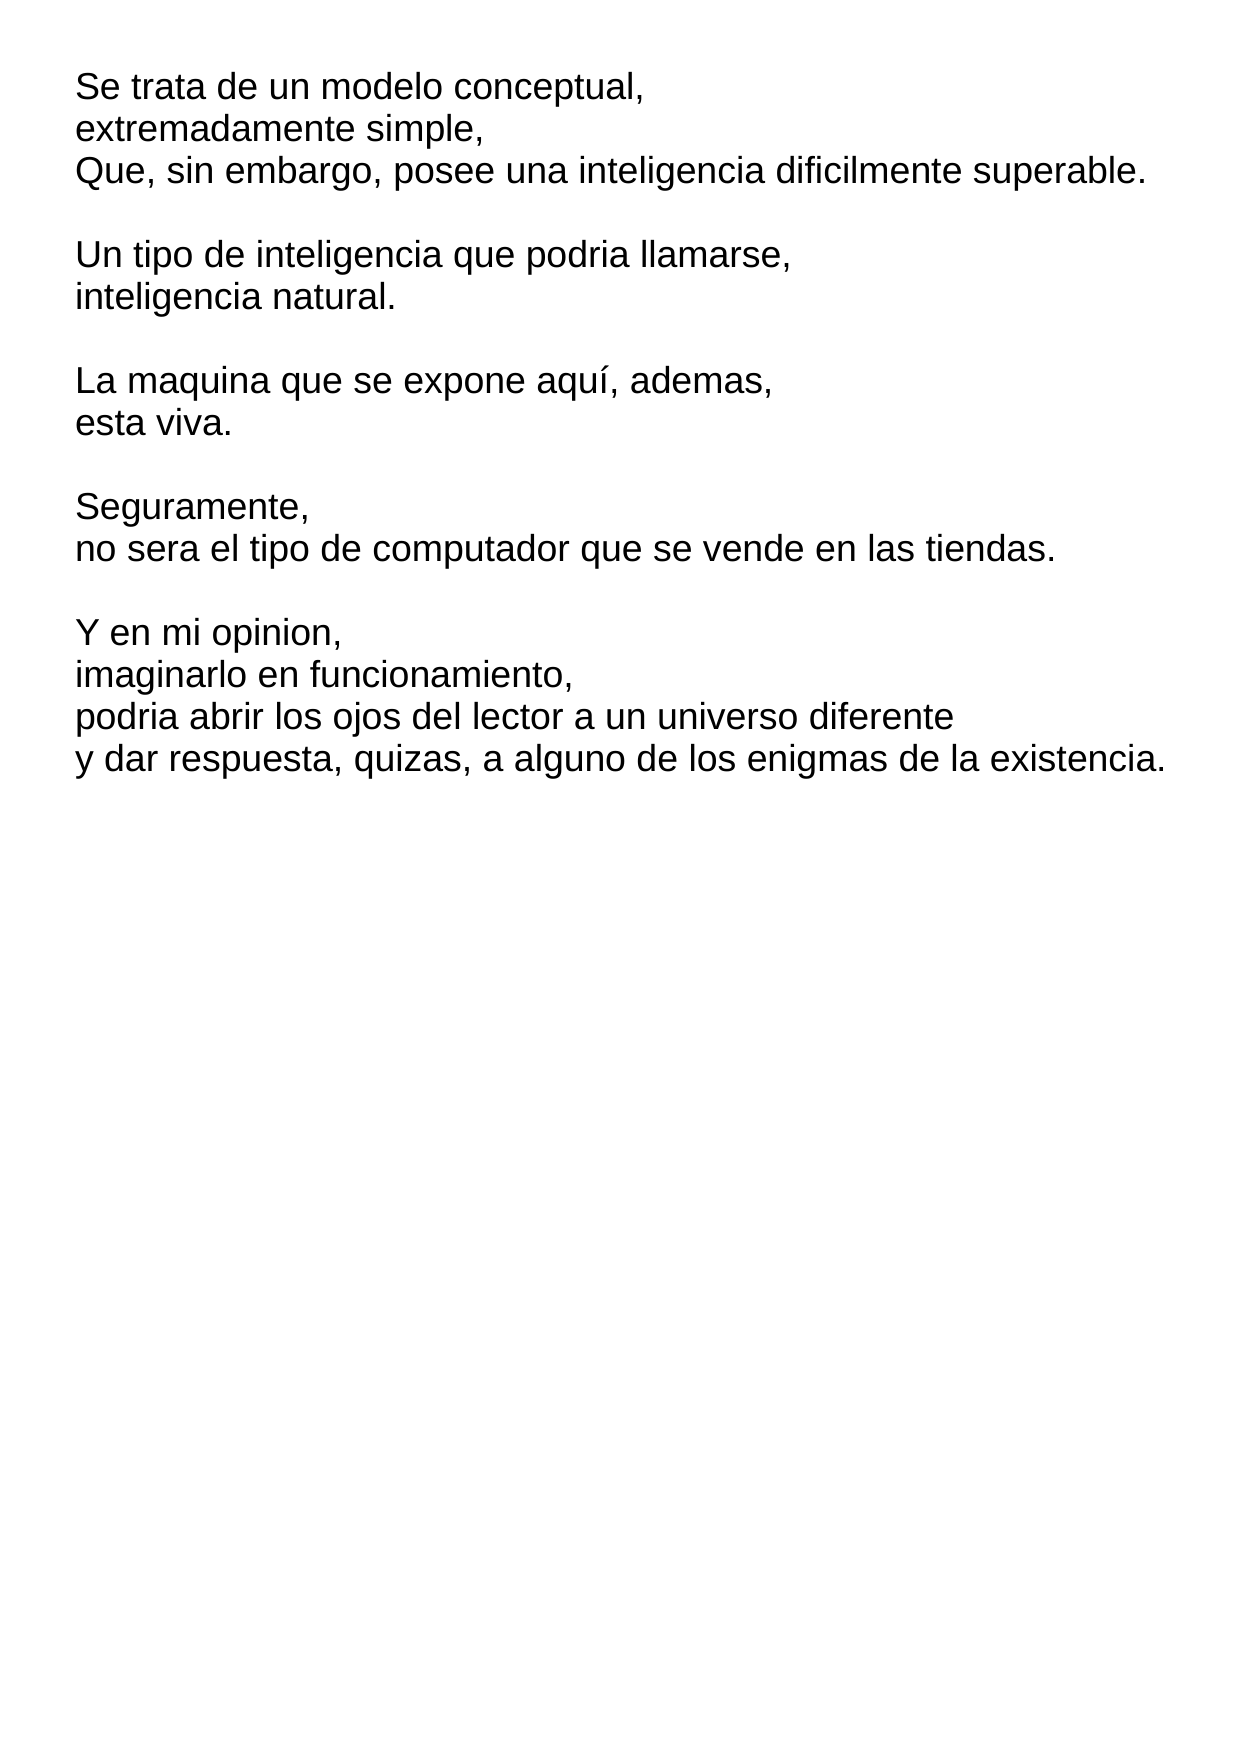

Se trata de un modelo conceptual,
extremadamente simple,
Que, sin embargo, posee una inteligencia dificilmente superable.
Un tipo de inteligencia que podria llamarse,
inteligencia natural.
La maquina que se expone aquí, ademas,
esta viva.
Seguramente,
no sera el tipo de computador que se vende en las tiendas.
Y en mi opinion,
imaginarlo en funcionamiento,
podria abrir los ojos del lector a un universo diferente
y dar respuesta, quizas, a alguno de los enigmas de la existencia.